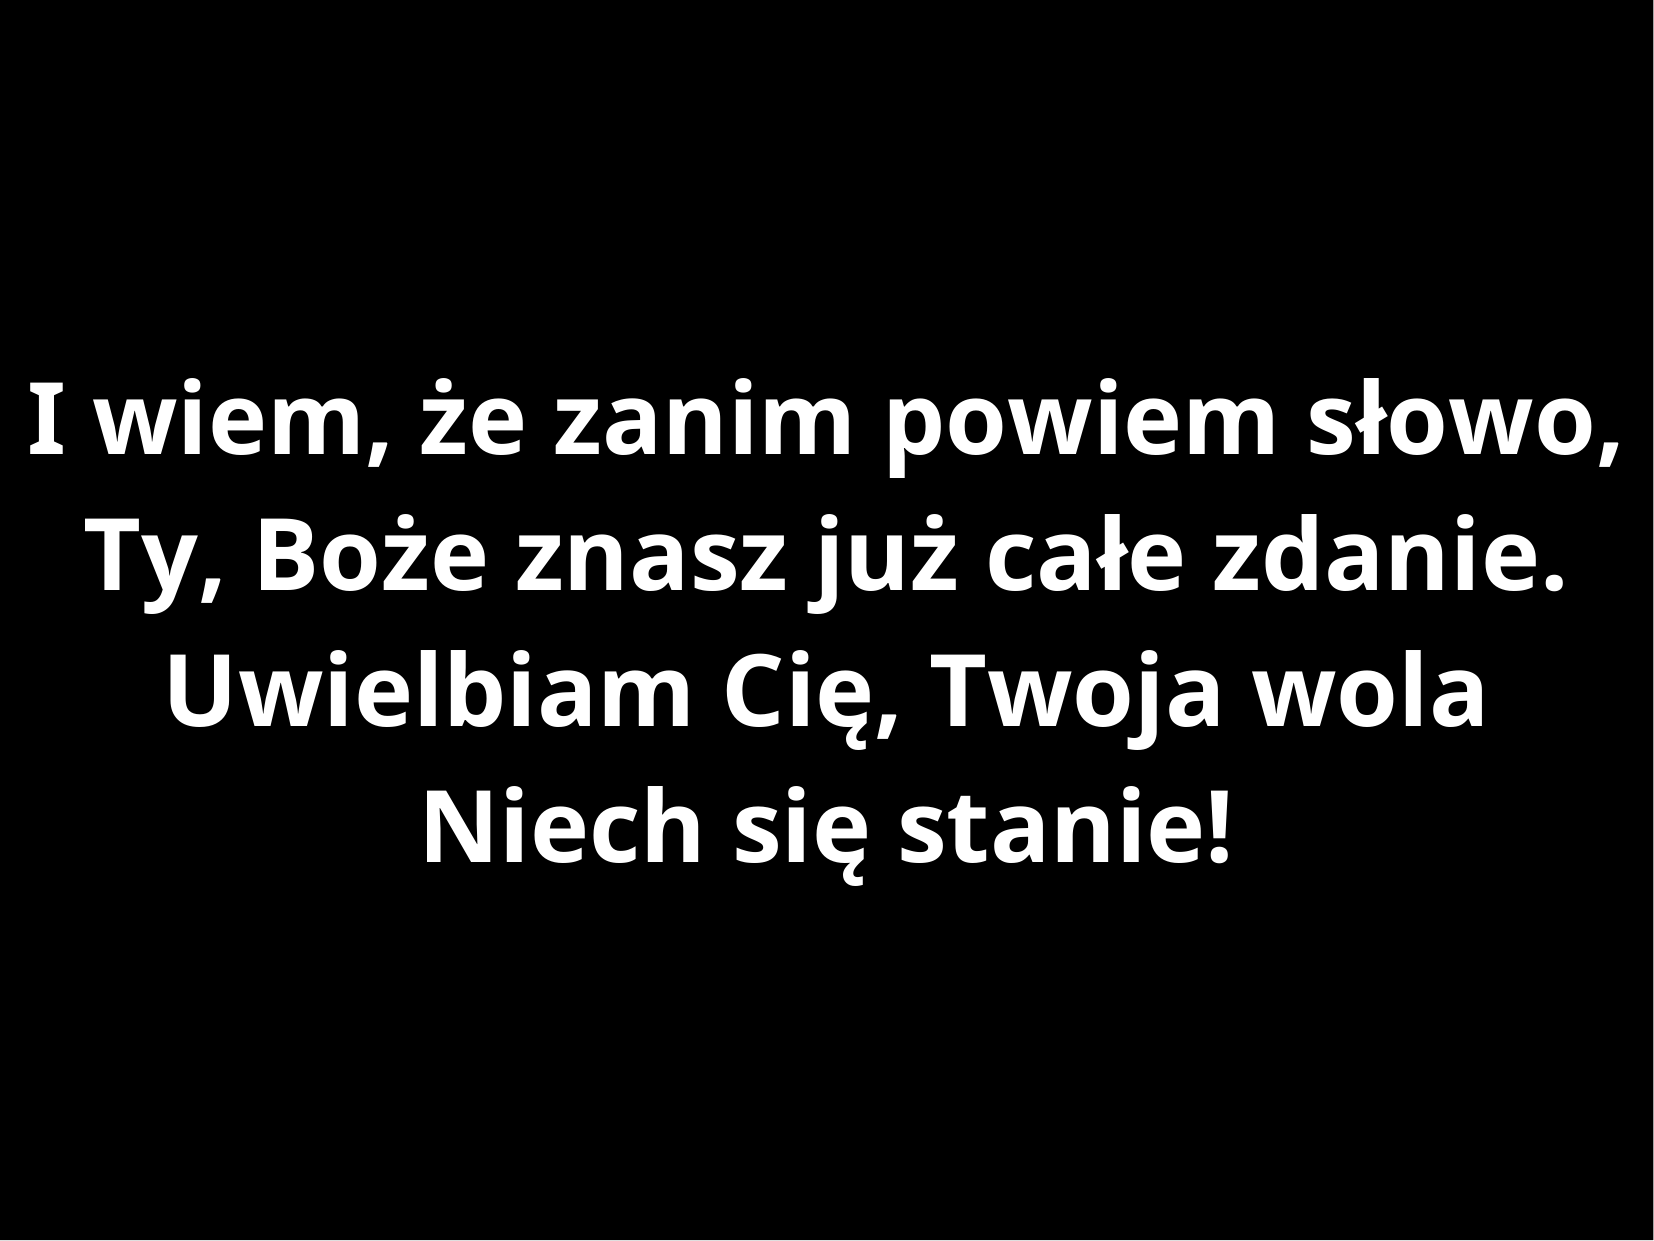

# I wiem, że zanim powiem słowo, Ty, Boże znasz już całe zdanie. Uwielbiam Cię, Twoja wola Niech się stanie!